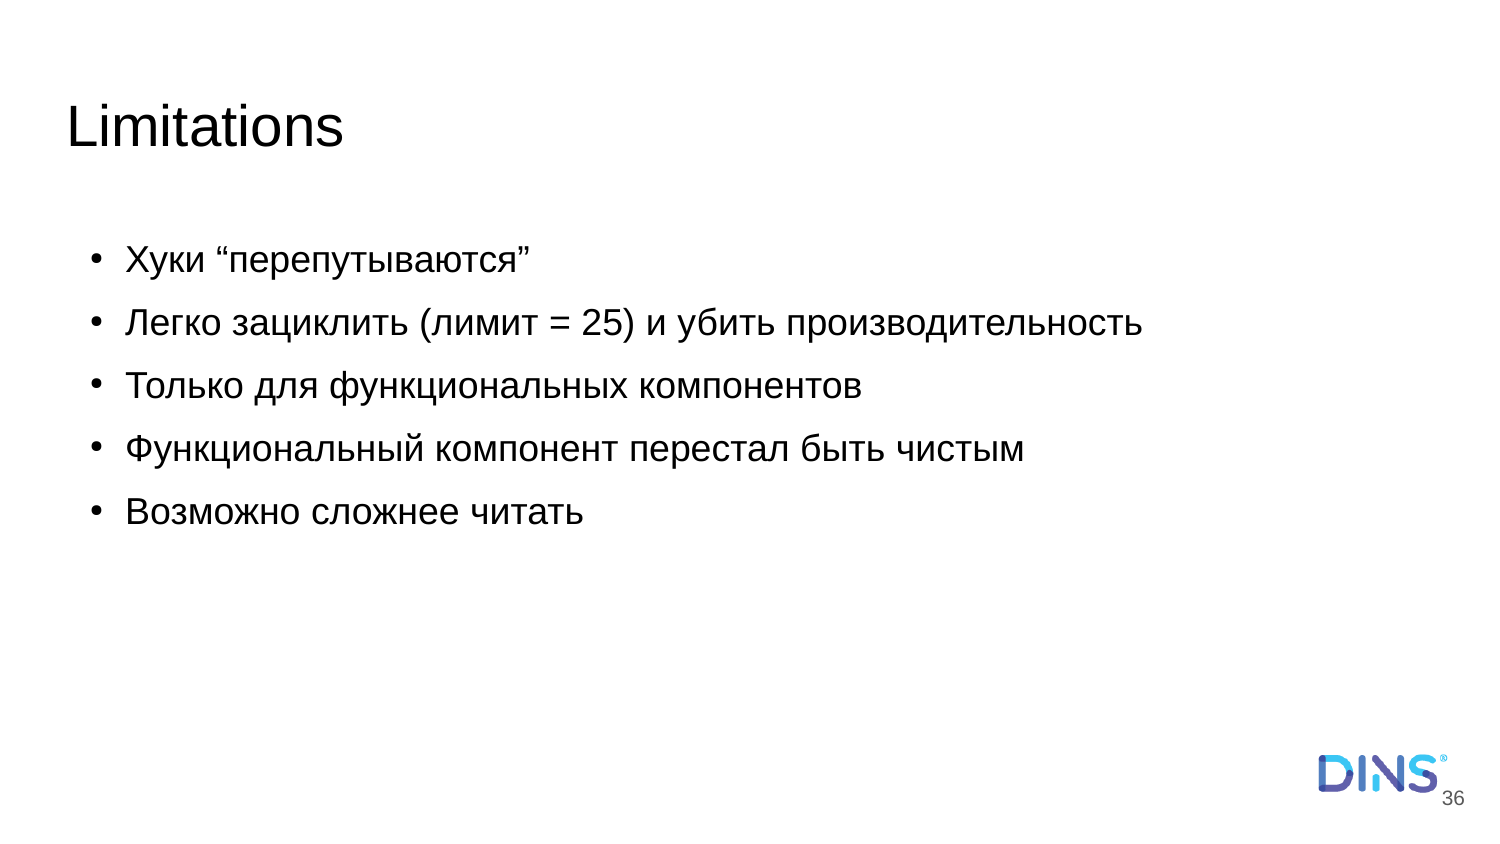

Limitations
#
Хуки “перепутываются”
Легко зациклить (лимит = 25) и убить производительность
Только для функциональных компонентов
Функциональный компонент перестал быть чистым
Возможно сложнее читать
36